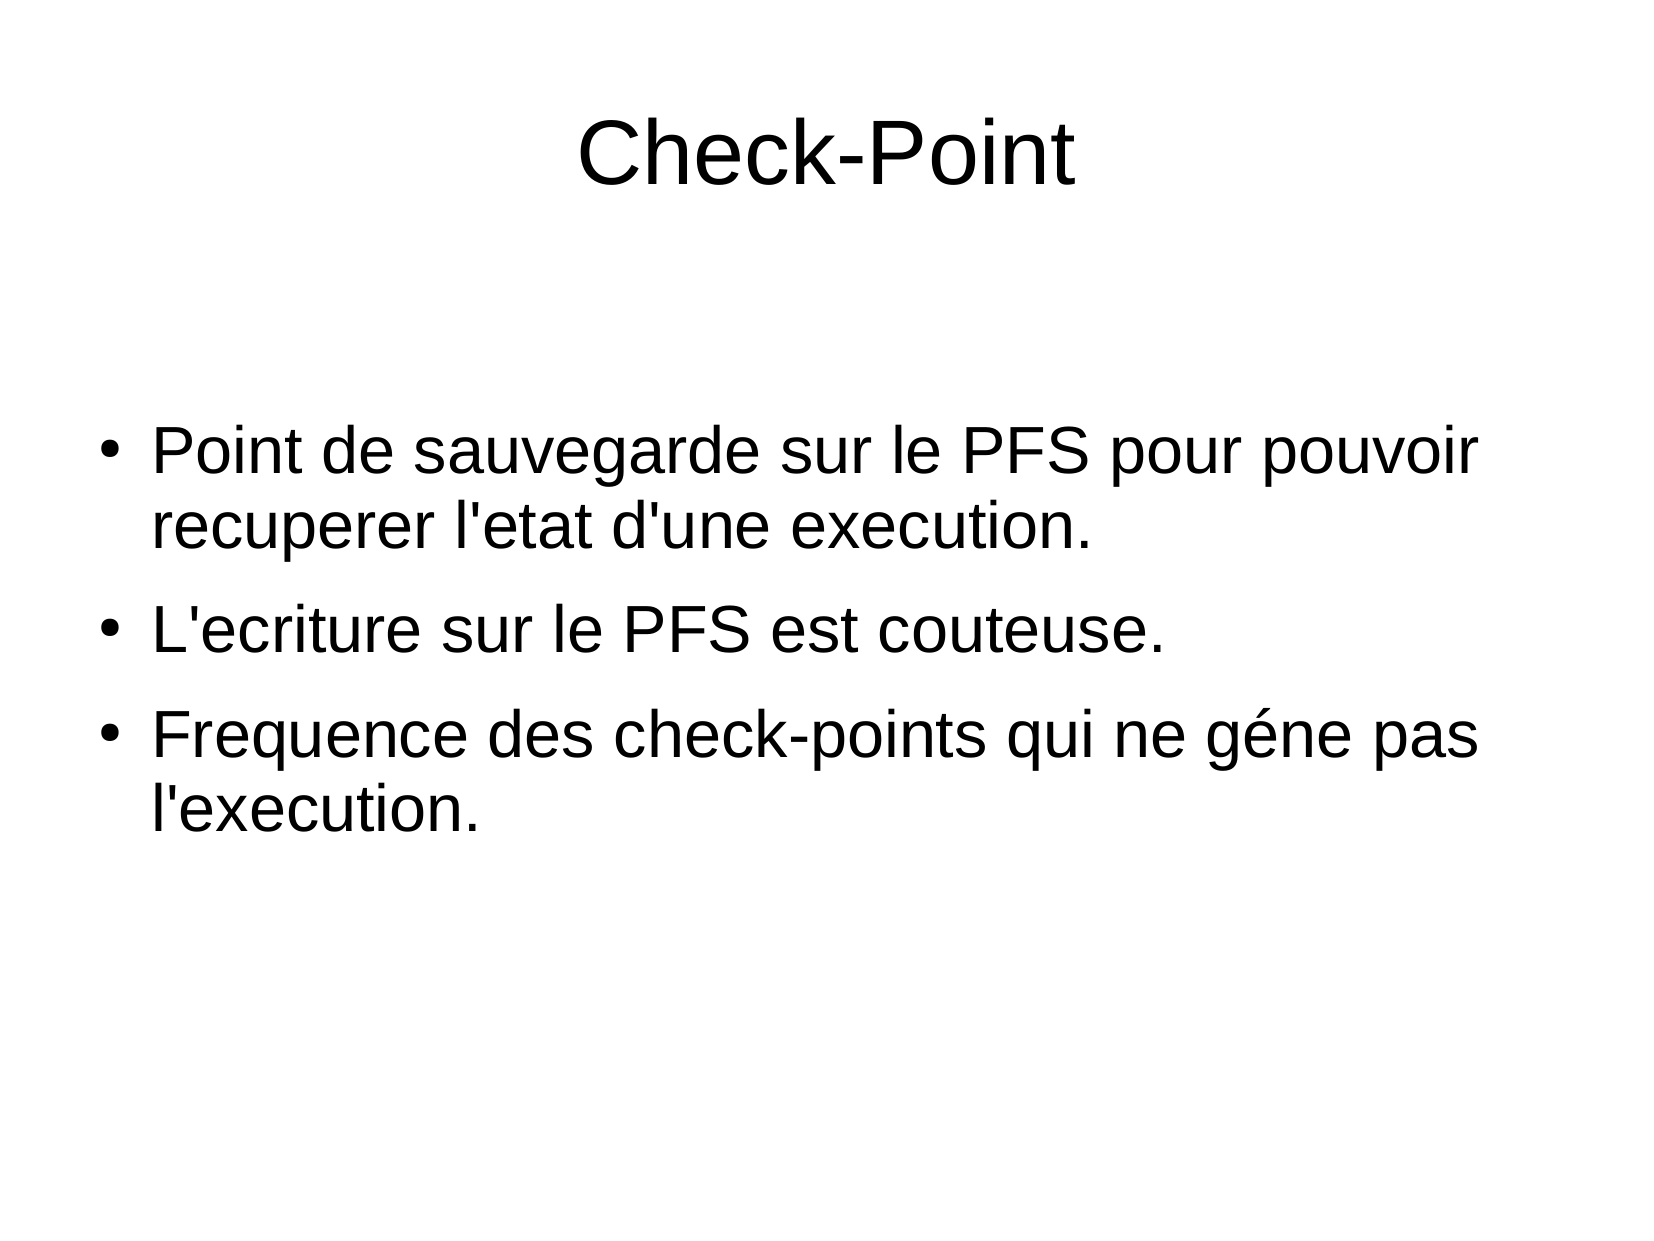

# Check-Point
Point de sauvegarde sur le PFS pour pouvoir recuperer l'etat d'une execution.
L'ecriture sur le PFS est couteuse.
Frequence des check-points qui ne géne pas l'execution.